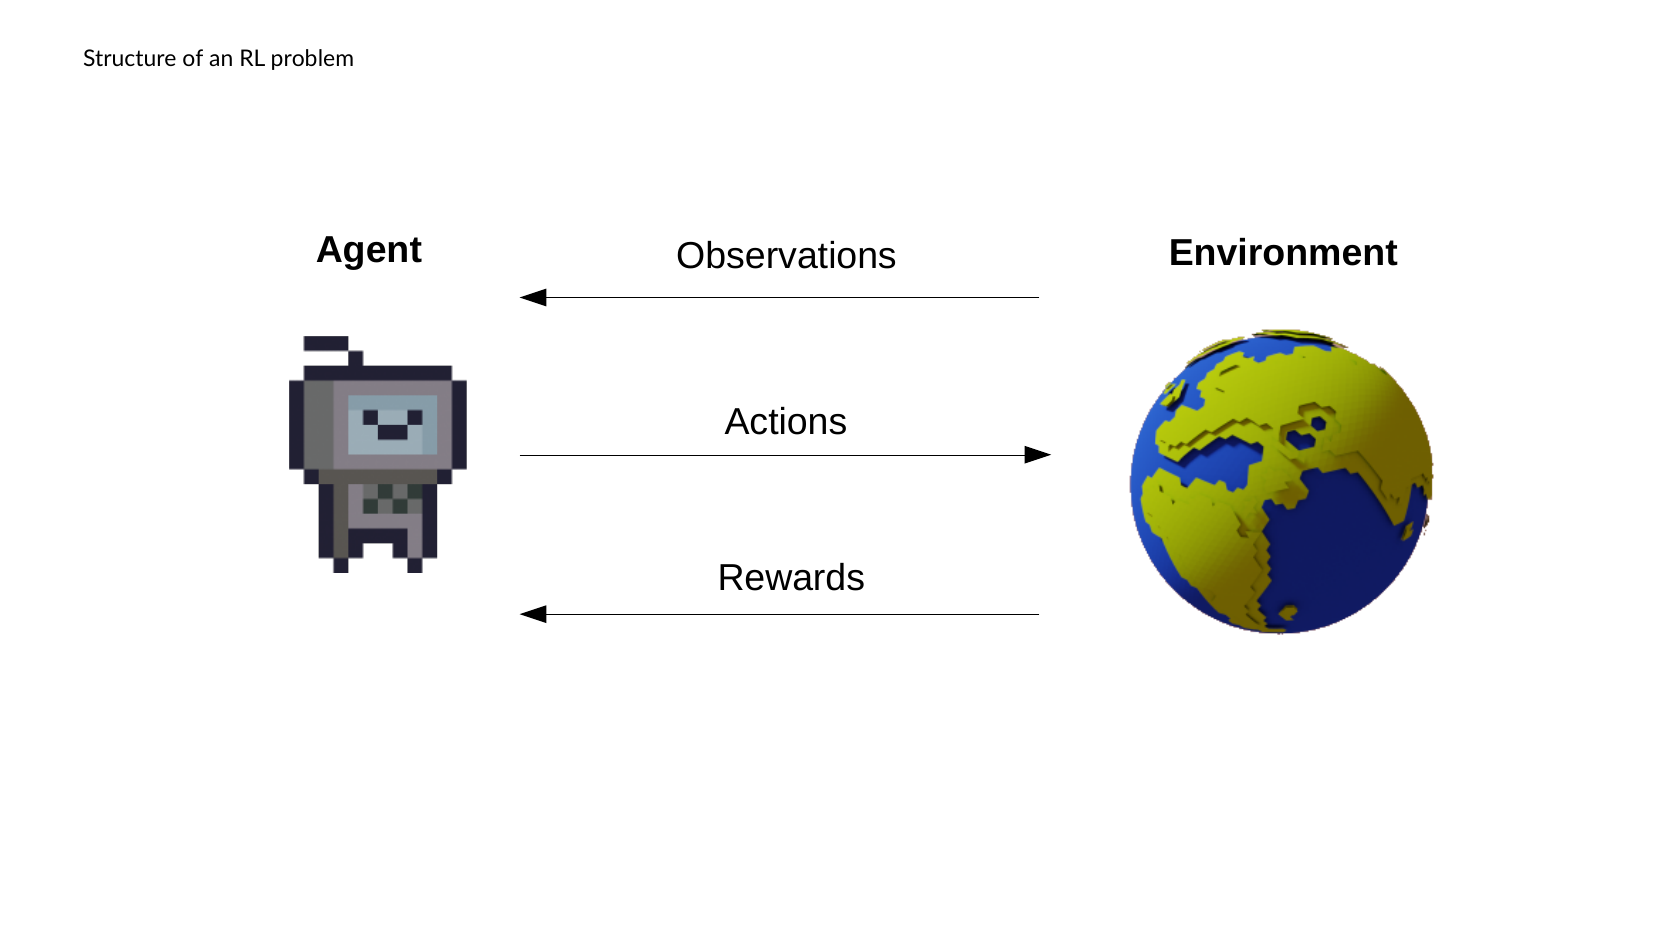

# Structure of an RL problem
Agent
Environment
Observations
Actions
Rewards